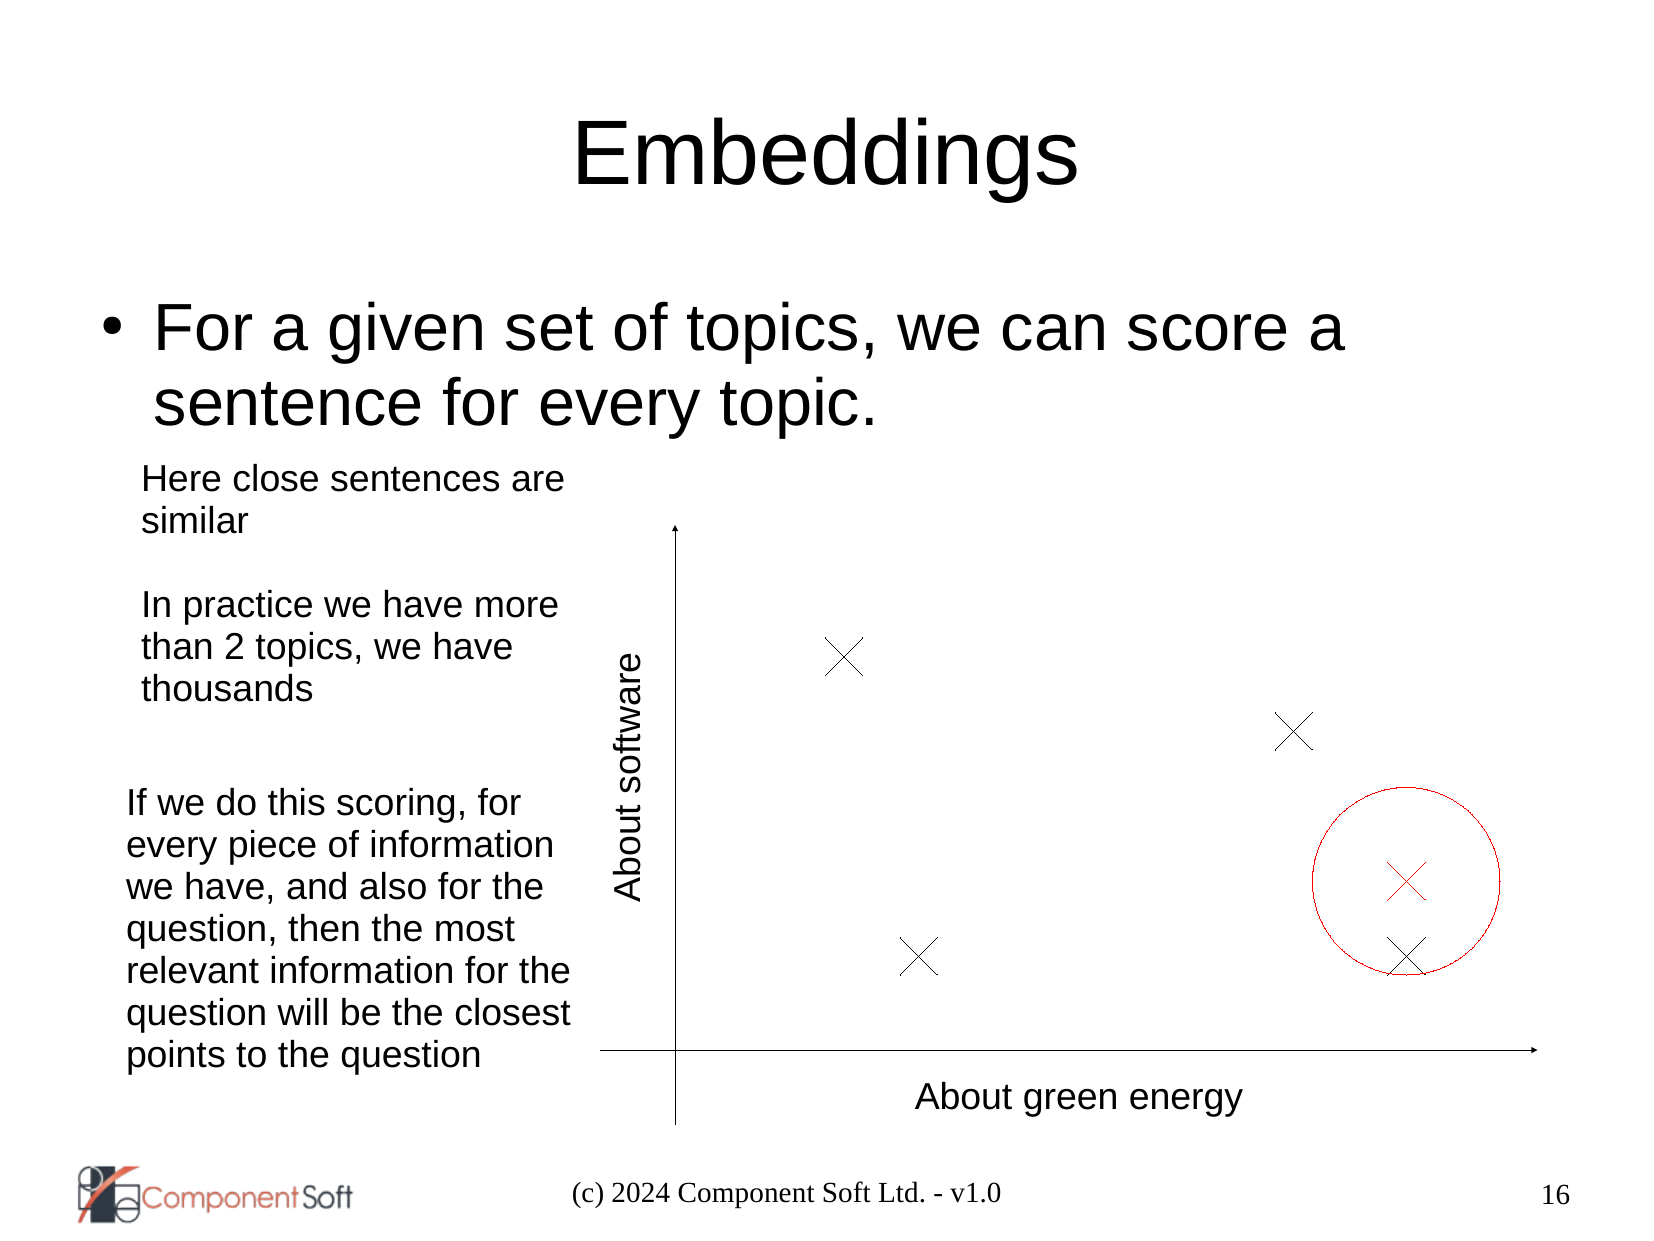

# Embeddings
For a given set of topics, we can score a sentence for every topic.
Here close sentences are similar
In practice we have more
than 2 topics, we have thousands
About software
If we do this scoring, for every piece of information we have, and also for the question, then the most relevant information for the question will be the closest points to the question
About green energy
(c) 2024 Component Soft Ltd. - v1.0
16